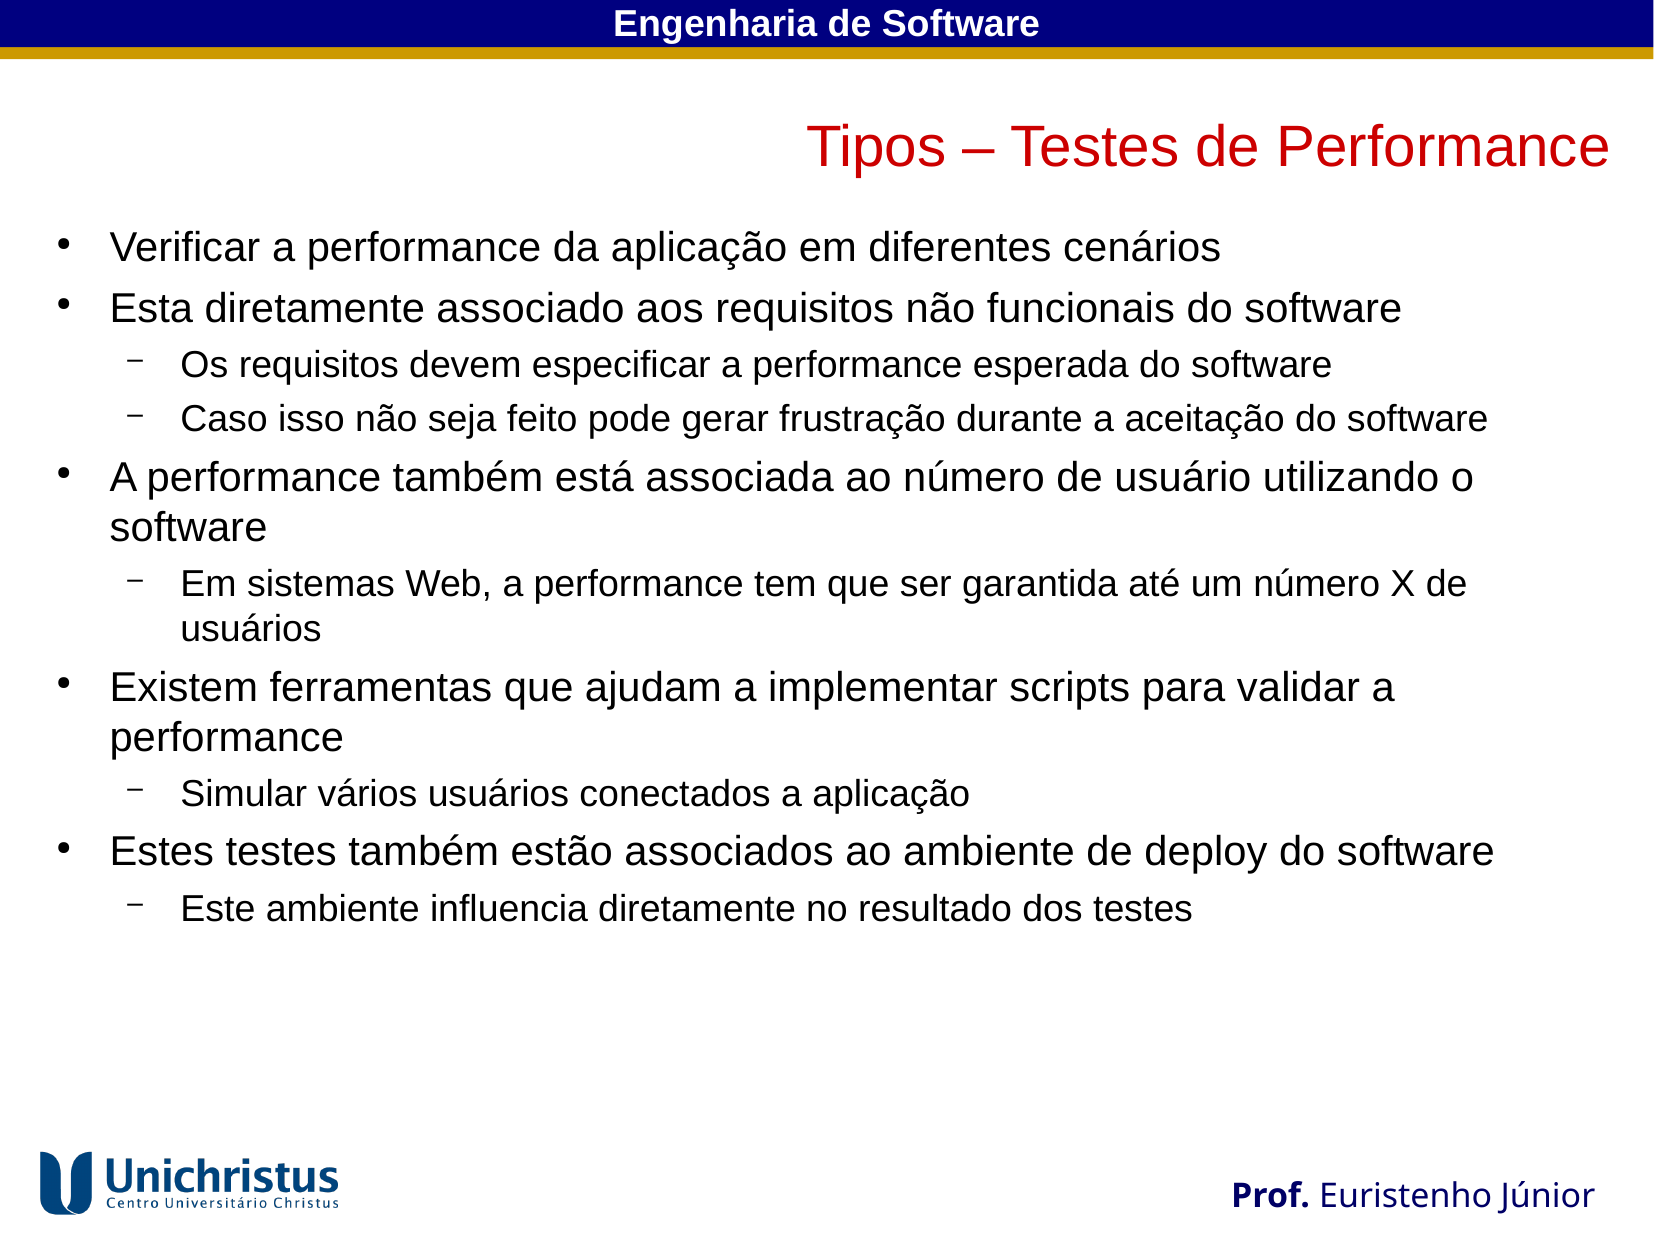

Engenharia de Software
Tipos – Testes de Performance
# Verificar a performance da aplicação em diferentes cenários
Esta diretamente associado aos requisitos não funcionais do software
Os requisitos devem especificar a performance esperada do software
Caso isso não seja feito pode gerar frustração durante a aceitação do software
A performance também está associada ao número de usuário utilizando o software
Em sistemas Web, a performance tem que ser garantida até um número X de usuários
Existem ferramentas que ajudam a implementar scripts para validar a performance
Simular vários usuários conectados a aplicação
Estes testes também estão associados ao ambiente de deploy do software
Este ambiente influencia diretamente no resultado dos testes
Prof. Euristenho Júnior